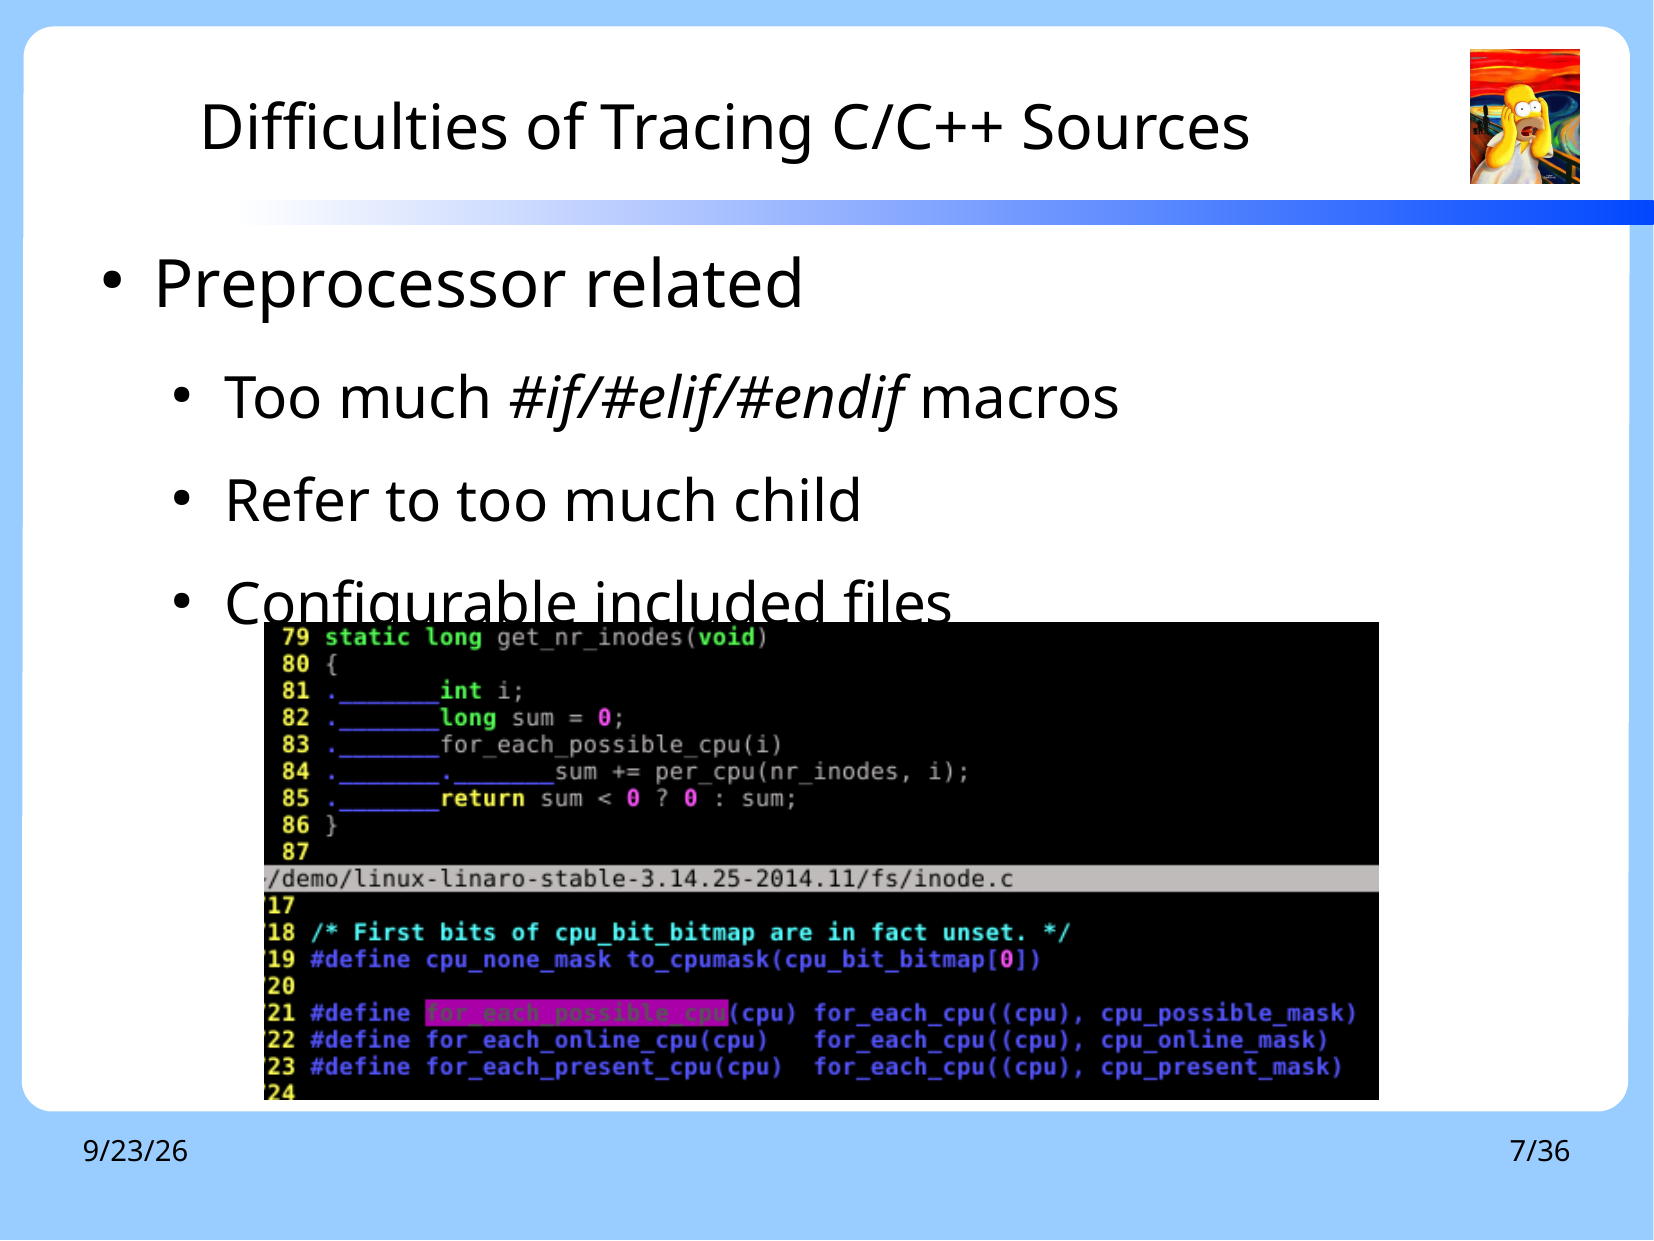

# Difficulties of Tracing C/C++ Sources
Preprocessor related
Too much #if/#elif/#endif macros
Refer to too much child
Configurable included files
7